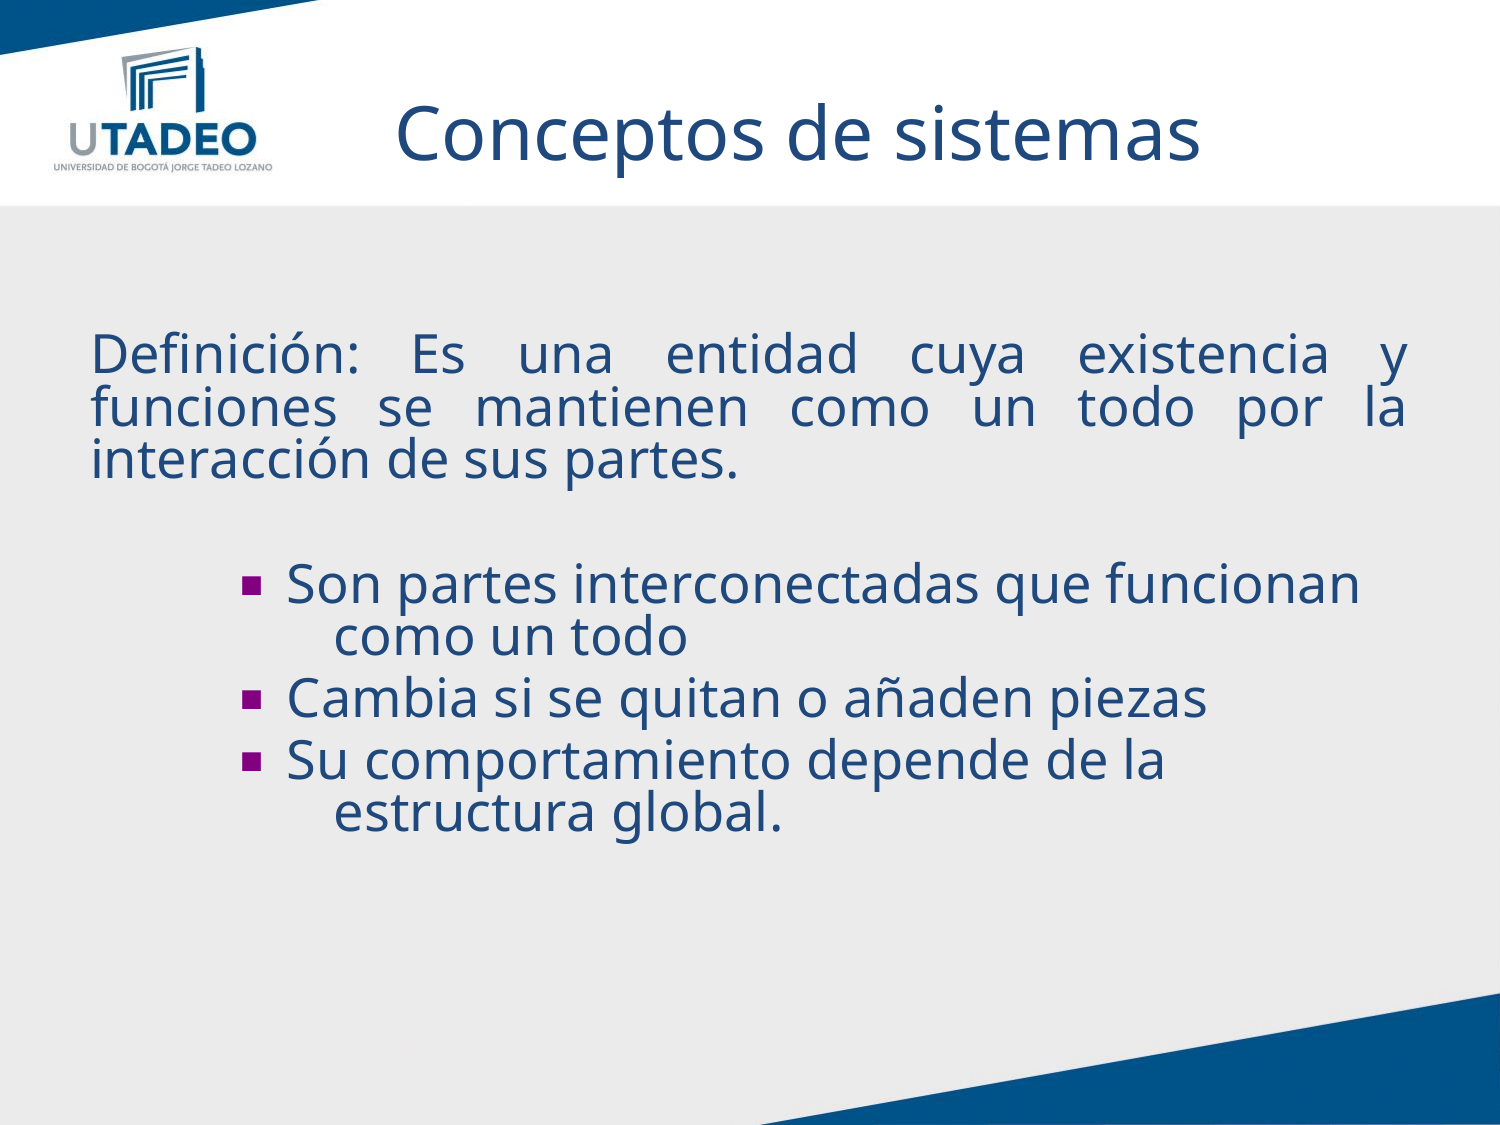

# Conceptos de sistemas
Definición: Es una entidad cuya existencia y funciones se mantienen como un todo por la interacción de sus partes.
Son partes interconectadas que funcionan como un todo
Cambia si se quitan o añaden piezas
Su comportamiento depende de la estructura global.